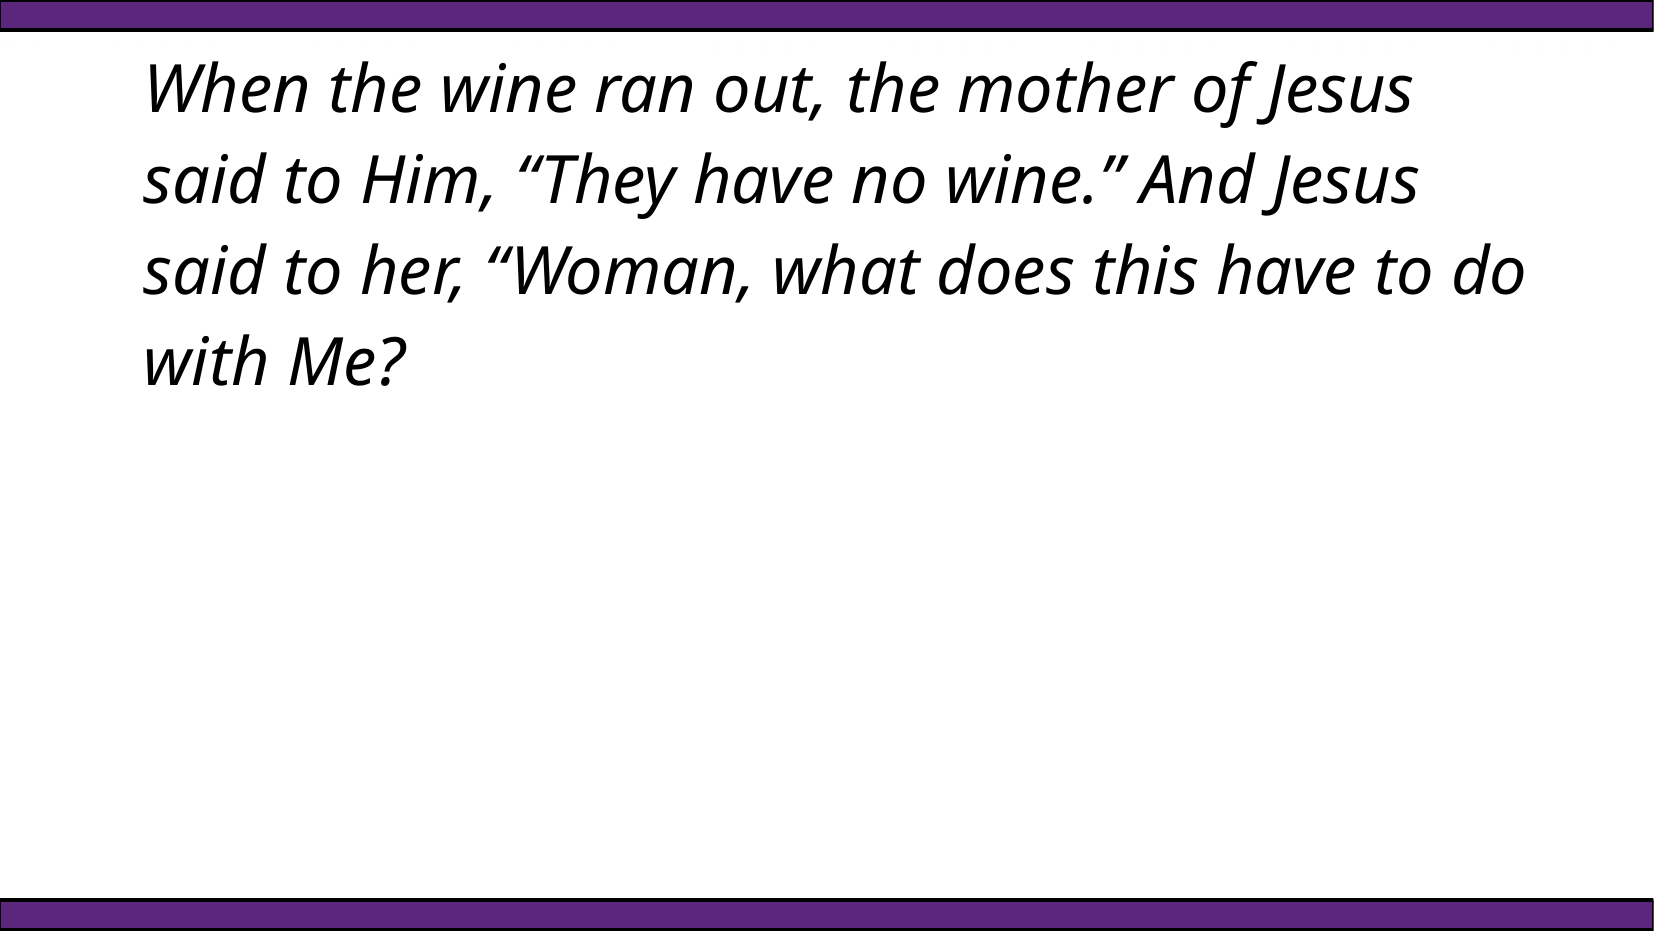

When the wine ran out, the mother of Jesus
 said to Him, “They have no wine.” And Jesus
 said to her, “Woman, what does this have to do
 with Me?